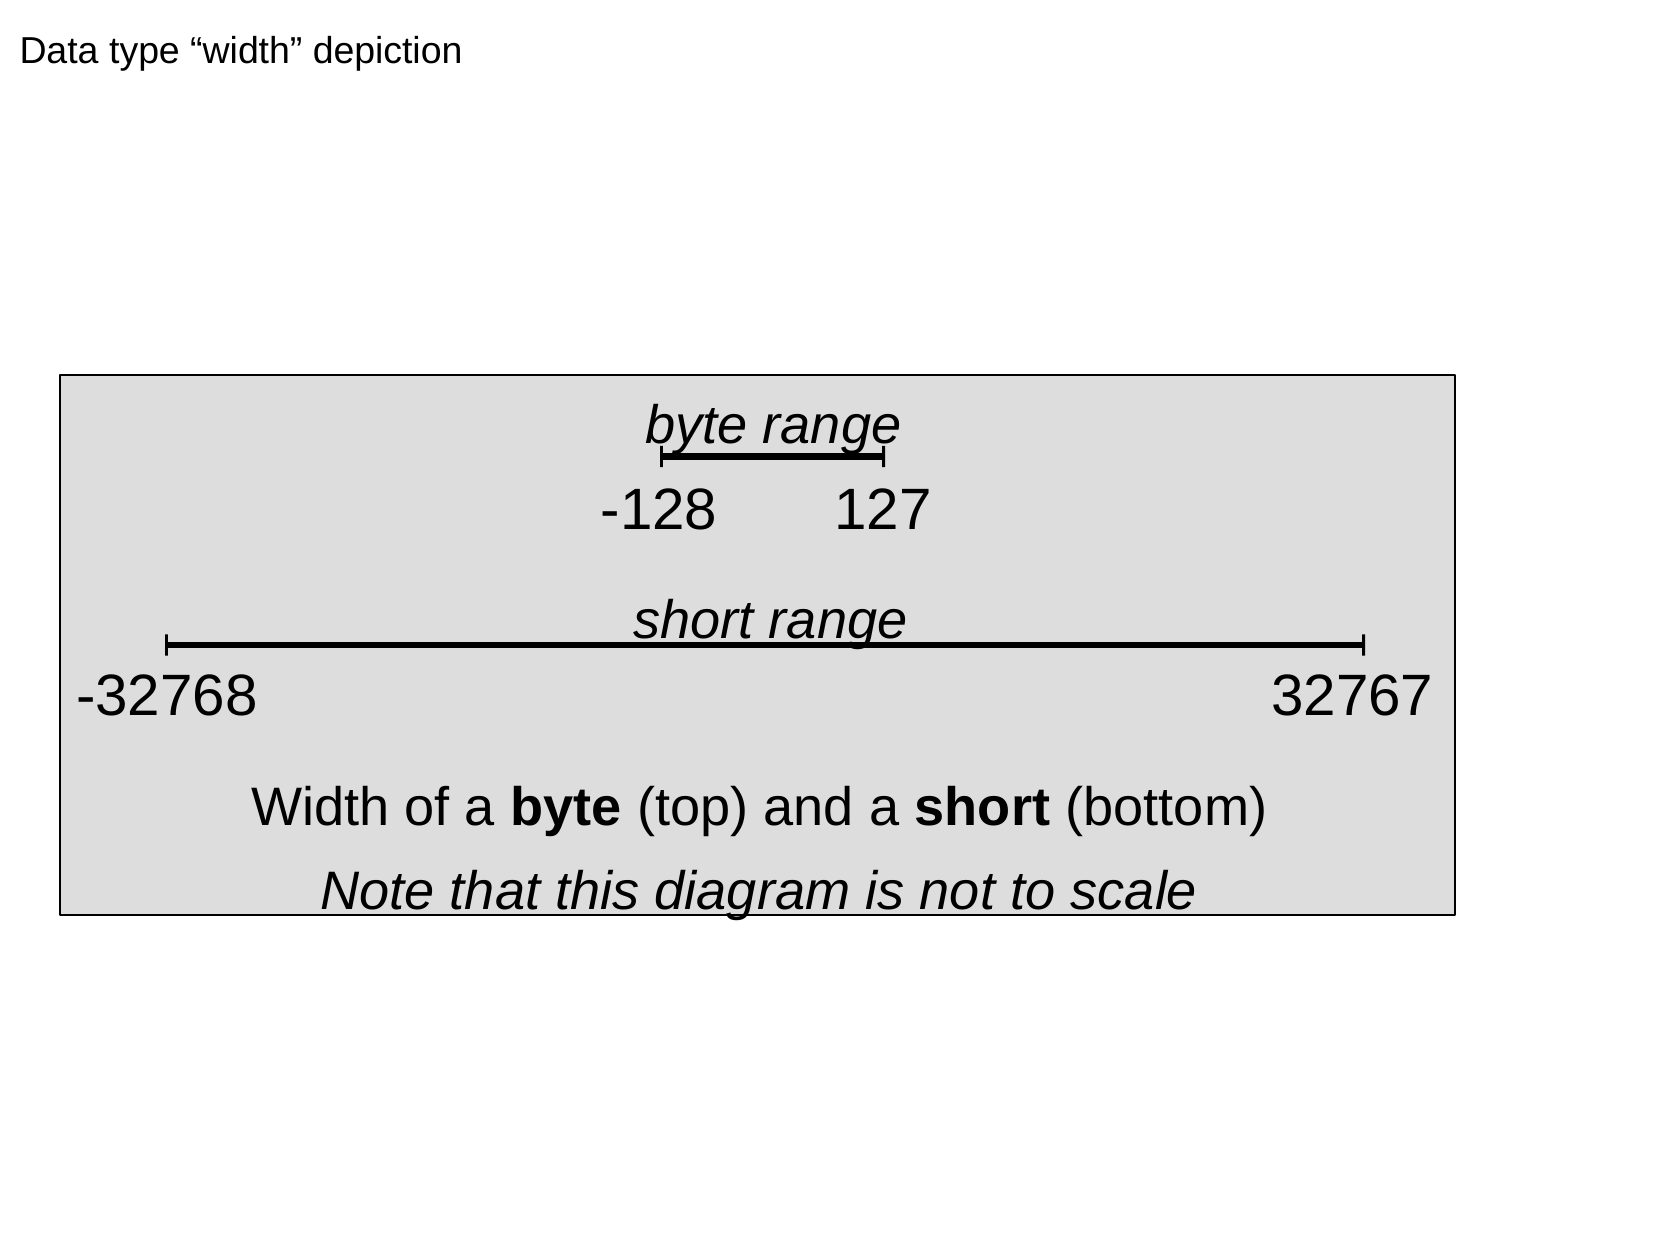

Data type “width” depiction
byte range
-128
127
short range
-32768
32767
Width of a byte (top) and a short (bottom)
Note that this diagram is not to scale